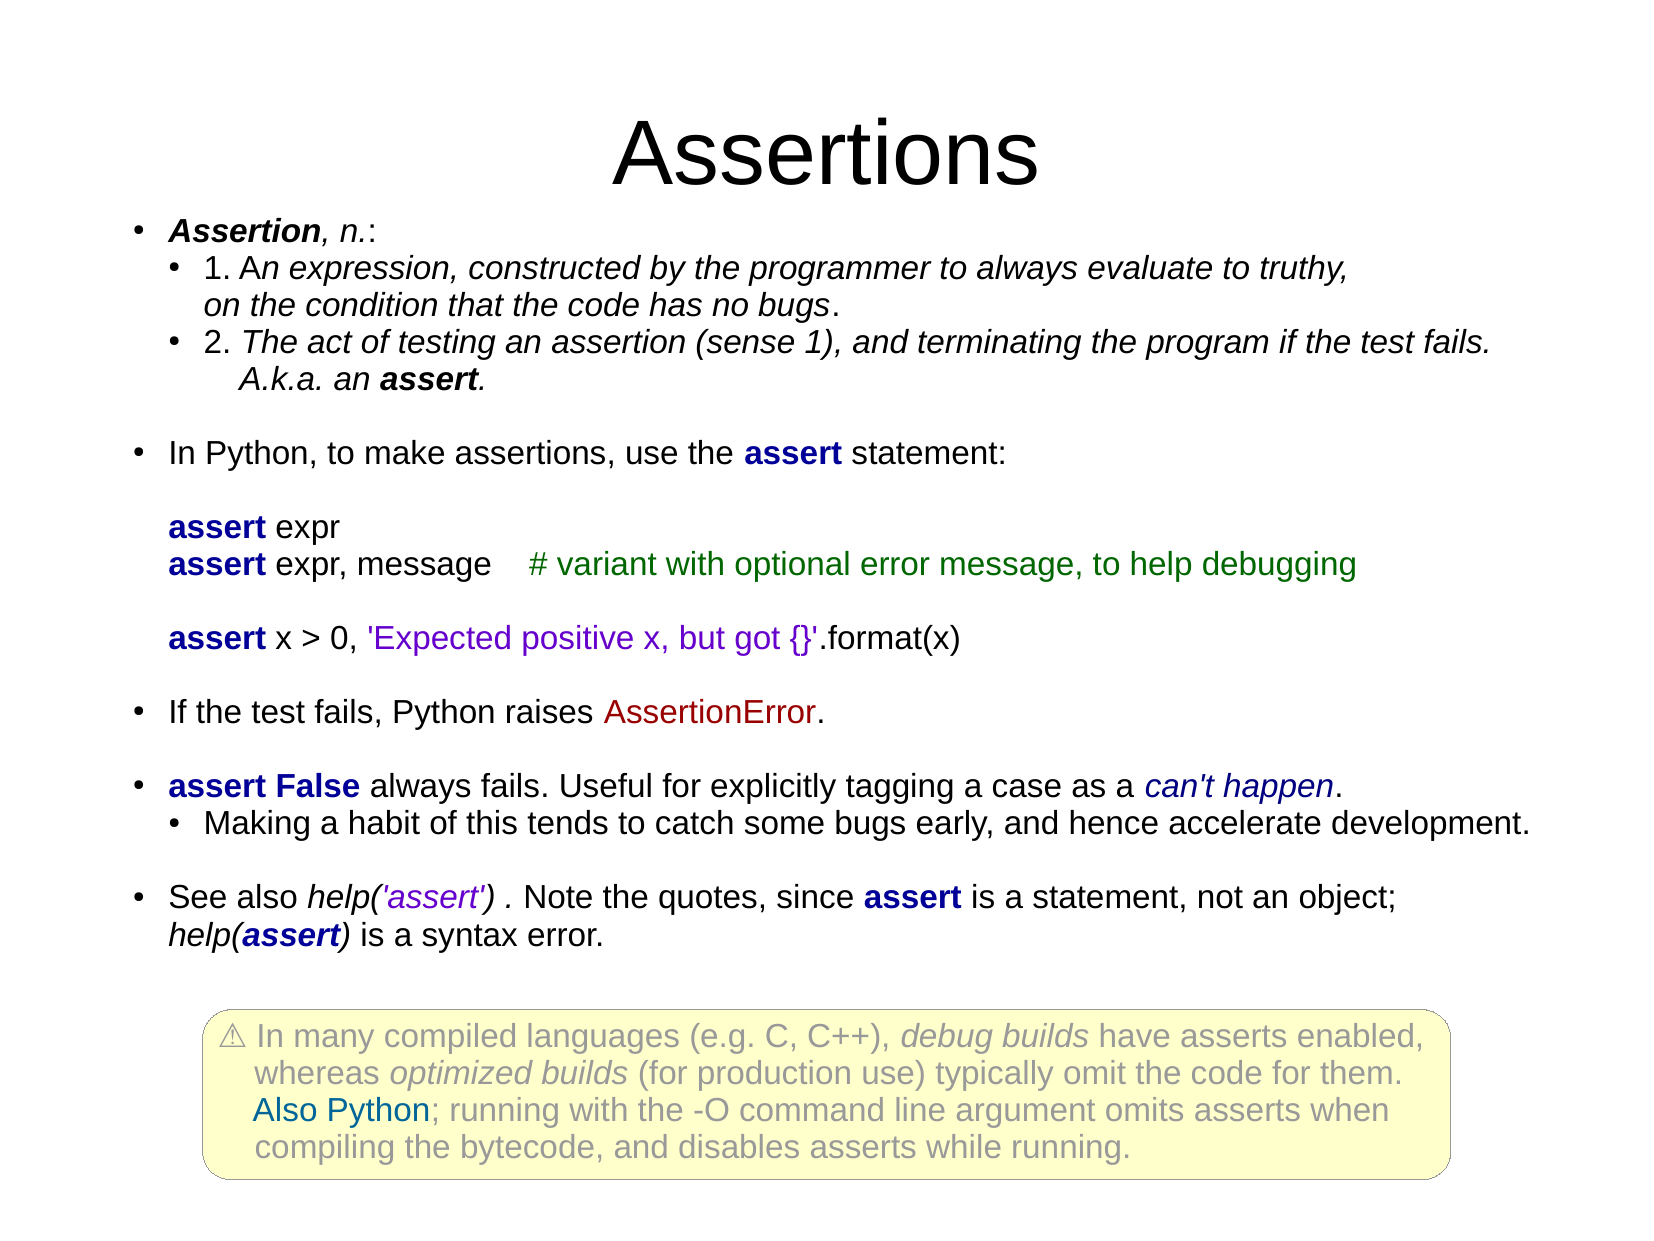

# Assertions
Assertion, n.:
1. An expression, constructed by the programmer to always evaluate to truthy,
on the condition that the code has no bugs.
2. The act of testing an assertion (sense 1), and terminating the program if the test fails.
 A.k.a. an assert.
In Python, to make assertions, use the assert statement:
assert expr
assert expr, message # variant with optional error message, to help debugging
assert x > 0, 'Expected positive x, but got {}'.format(x)
If the test fails, Python raises AssertionError.
assert False always fails. Useful for explicitly tagging a case as a can't happen.
Making a habit of this tends to catch some bugs early, and hence accelerate development.
See also help('assert') . Note the quotes, since assert is a statement, not an object; help(assert) is a syntax error.
⚠ In many compiled languages (e.g. C, C++), debug builds have asserts enabled,
 whereas optimized builds (for production use) typically omit the code for them.
 Also Python; running with the -O command line argument omits asserts when
 compiling the bytecode, and disables asserts while running.